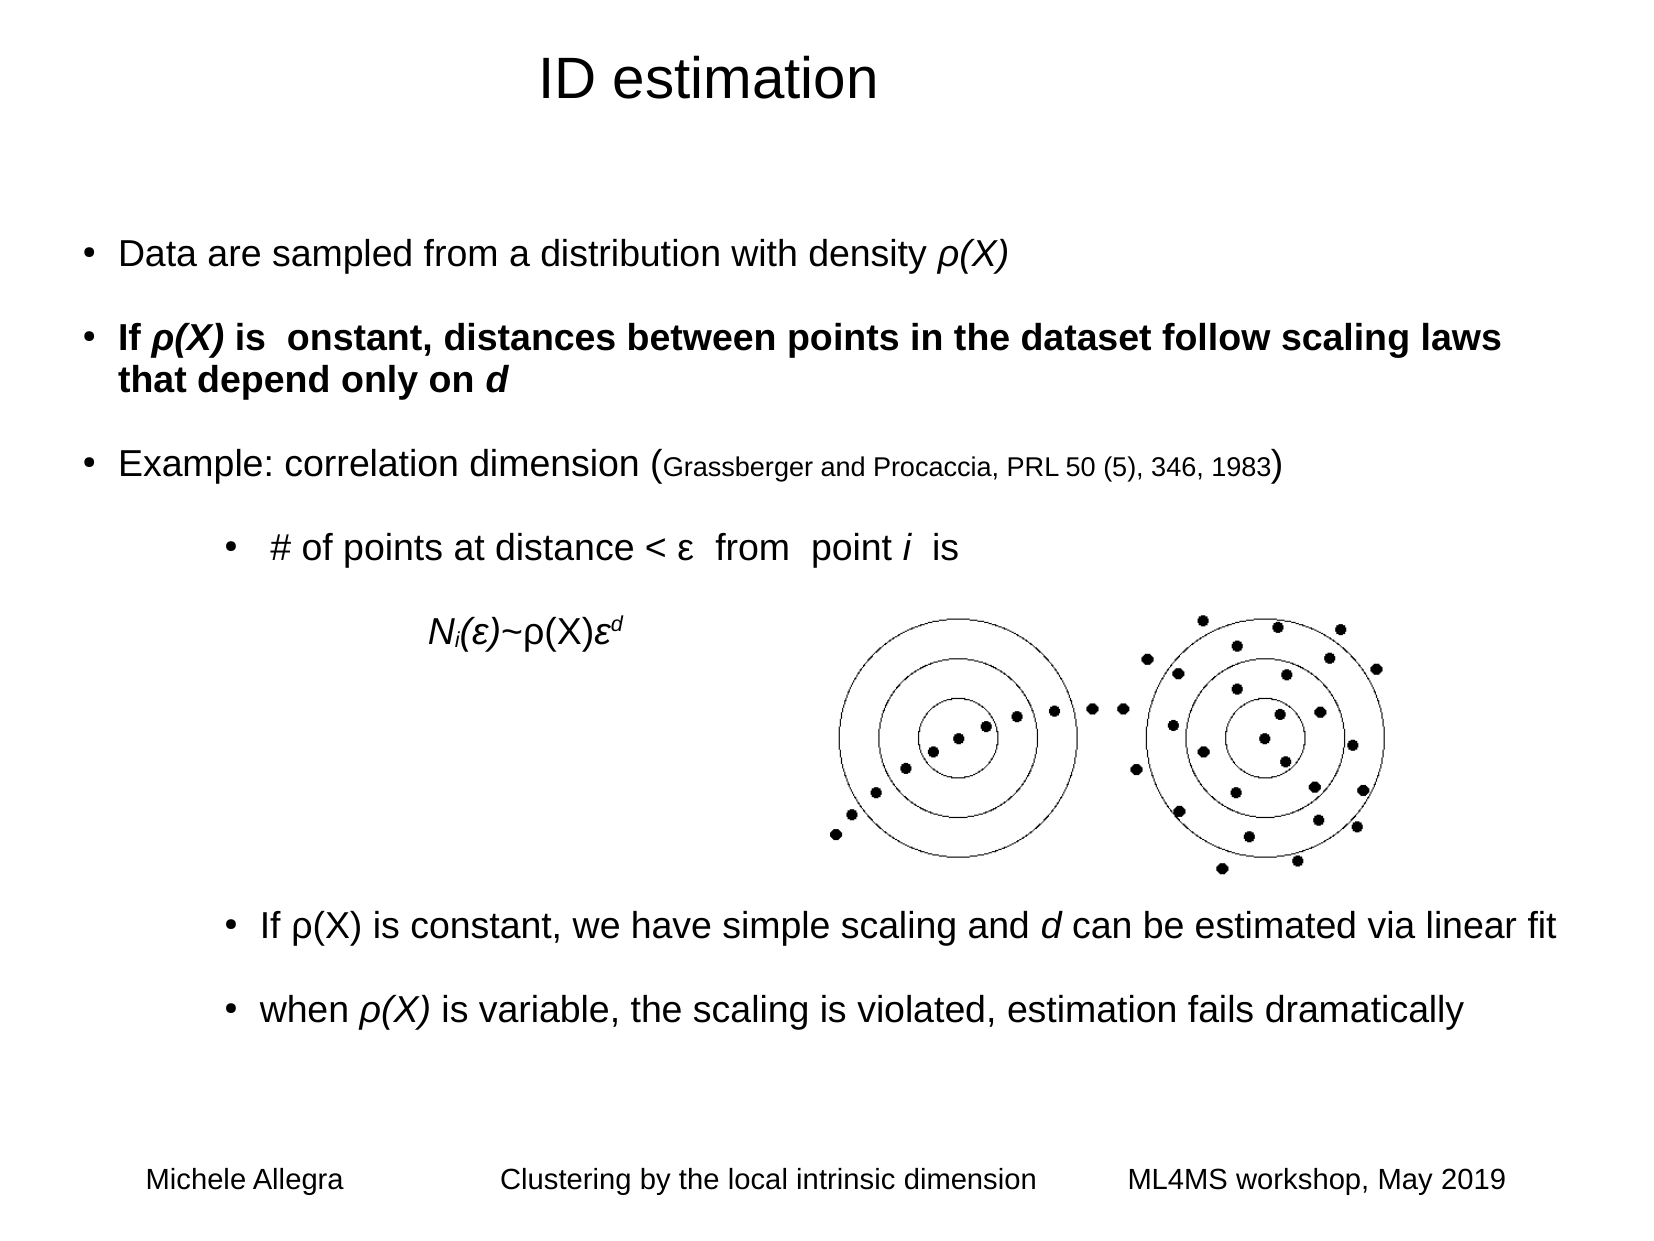

ID estimation
# Data are sampled from a distribution with density ρ(X)
If ρ(X) is onstant, distances between points in the dataset follow scaling laws that depend only on d
Example: correlation dimension (Grassberger and Procaccia, PRL 50 (5), 346, 1983)
 # of points at distance < ε from point i is
 Ni(ε)~ρ(X)εd
If ρ(X) is constant, we have simple scaling and d can be estimated via linear fit
when ρ(X) is variable, the scaling is violated, estimation fails dramatically
Michele Allegra Clustering by the local intrinsic dimension ML4MS workshop, May 2019